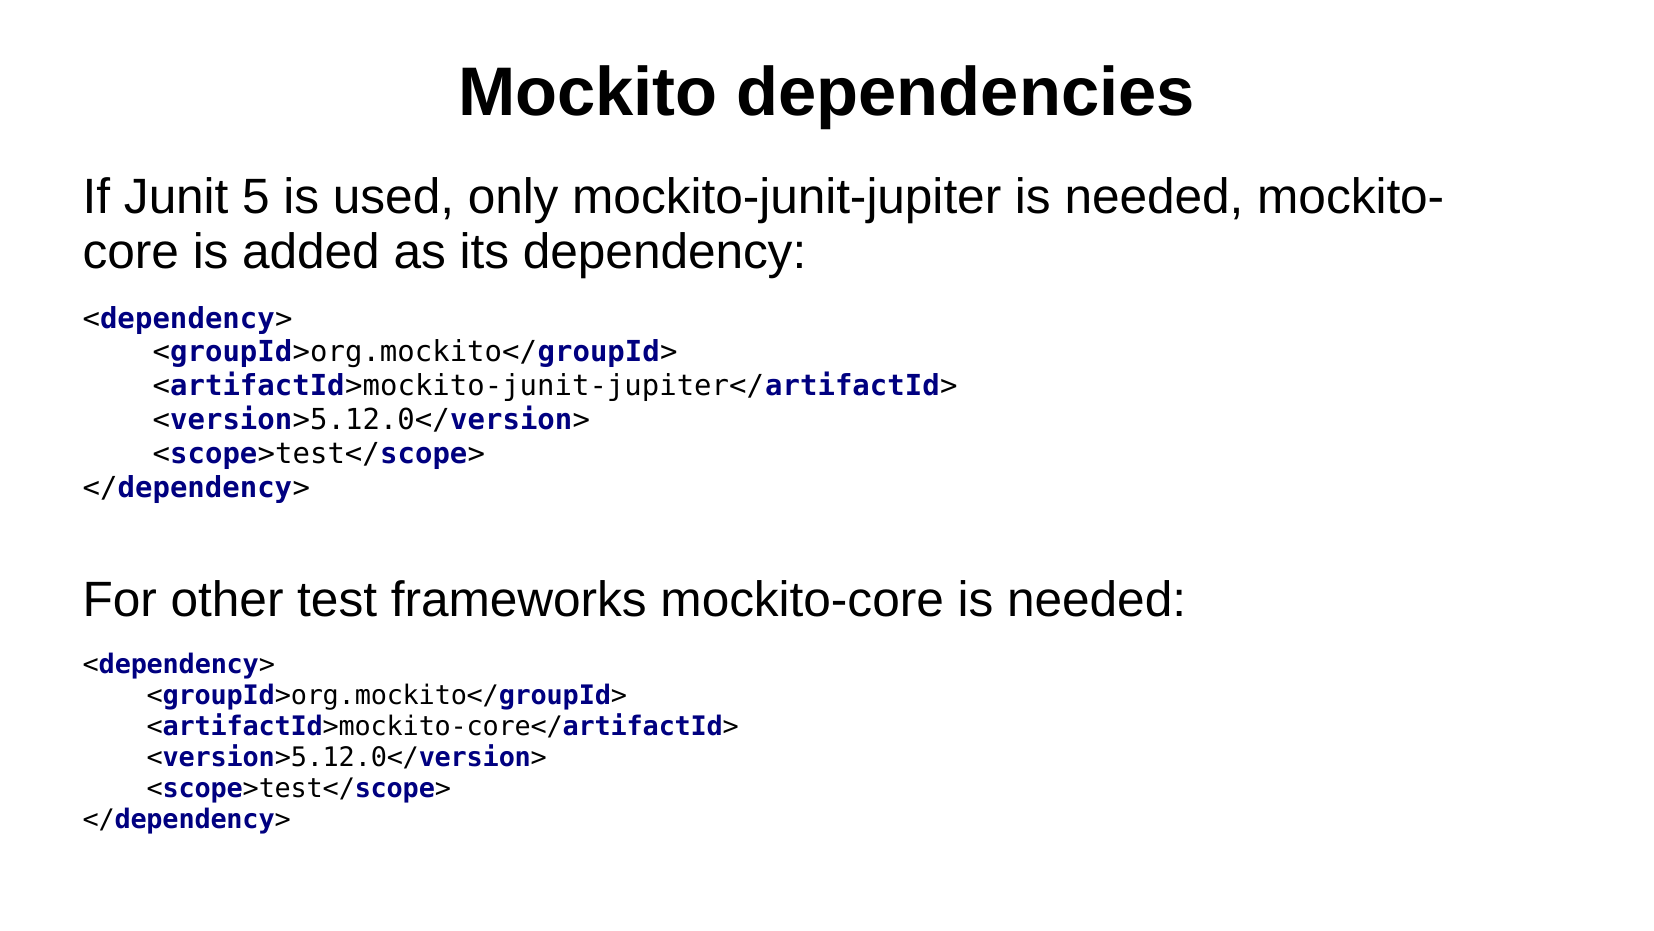

# Mockito dependencies
If Junit 5 is used, only mockito-junit-jupiter is needed, mockito-core is added as its dependency:
<dependency>
 <groupId>org.mockito</groupId>
 <artifactId>mockito-junit-jupiter</artifactId>
 <version>5.12.0</version>
 <scope>test</scope>
</dependency>
For other test frameworks mockito-core is needed:
<dependency>
 <groupId>org.mockito</groupId>
 <artifactId>mockito-core</artifactId>
 <version>5.12.0</version>
 <scope>test</scope>
</dependency>